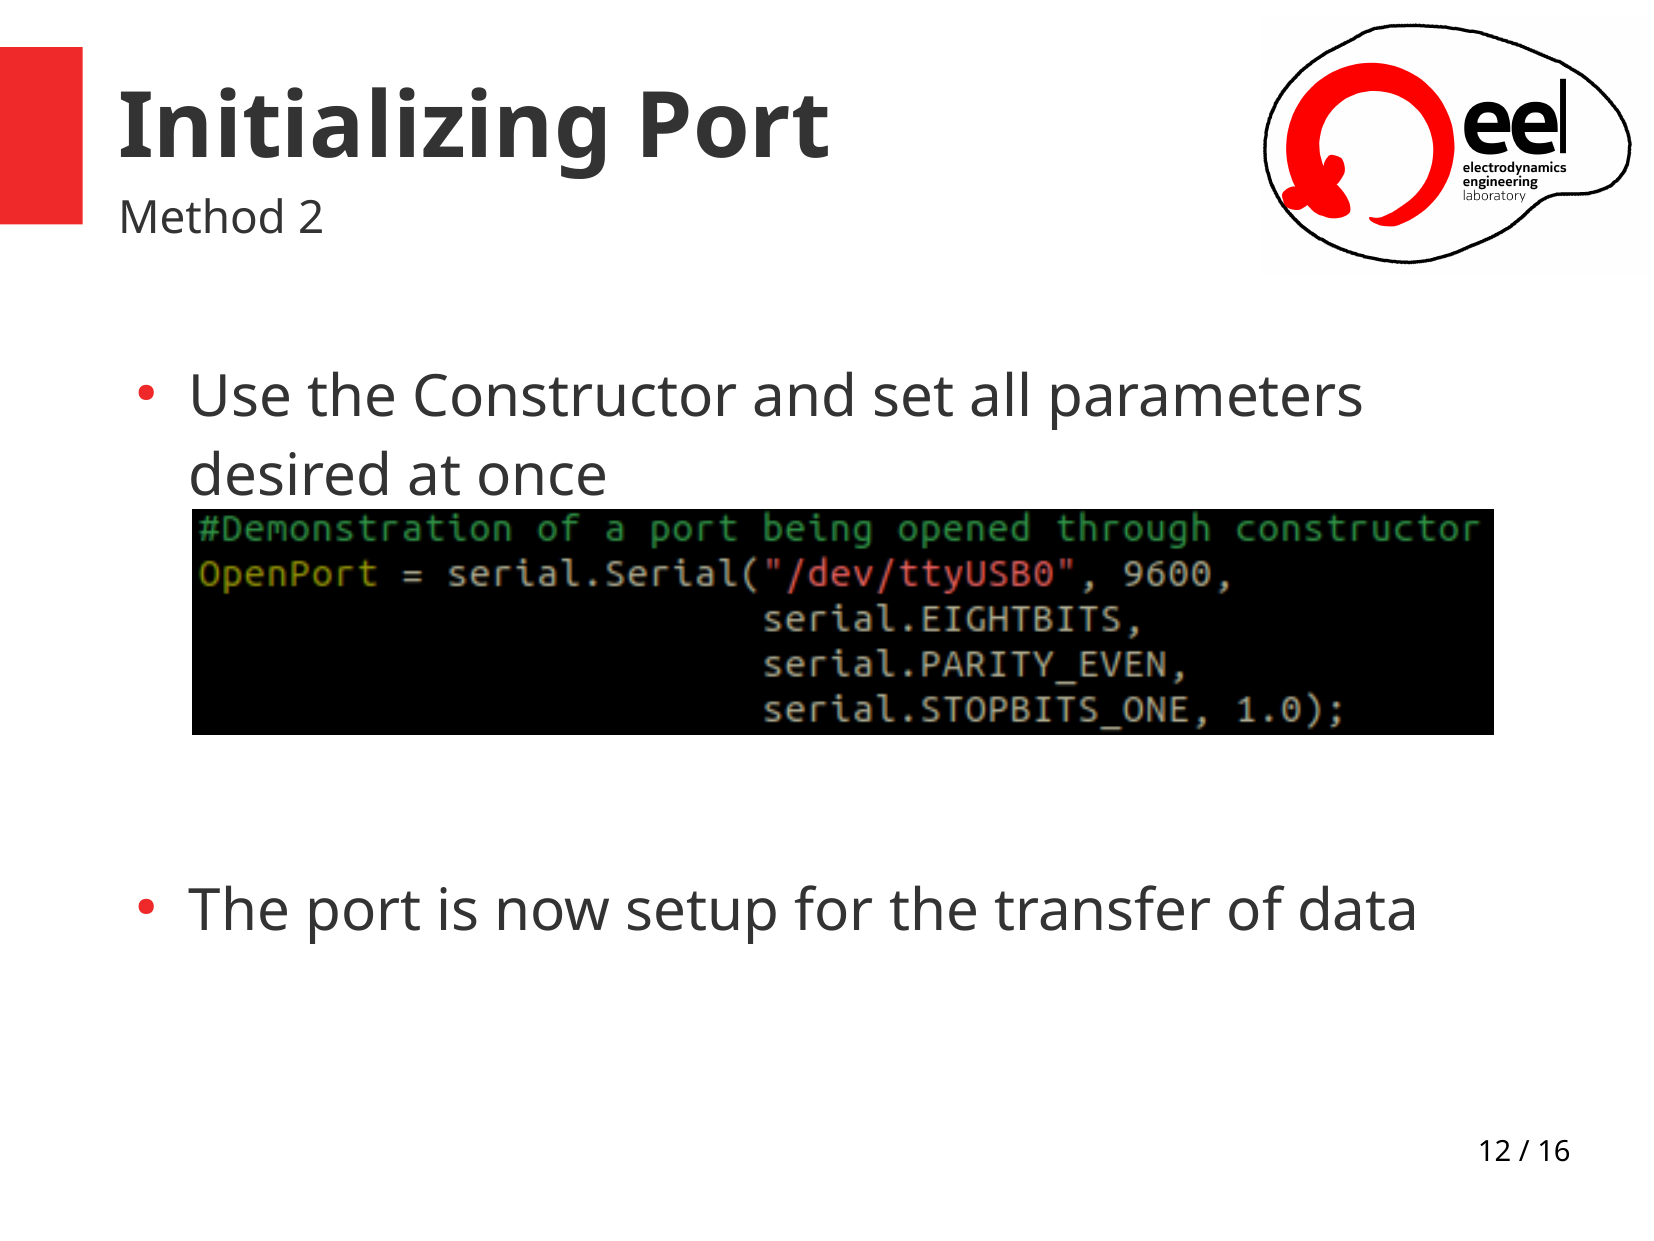

# Initializing Port Method 2
Use the Constructor and set all parameters desired at once
The port is now setup for the transfer of data
12